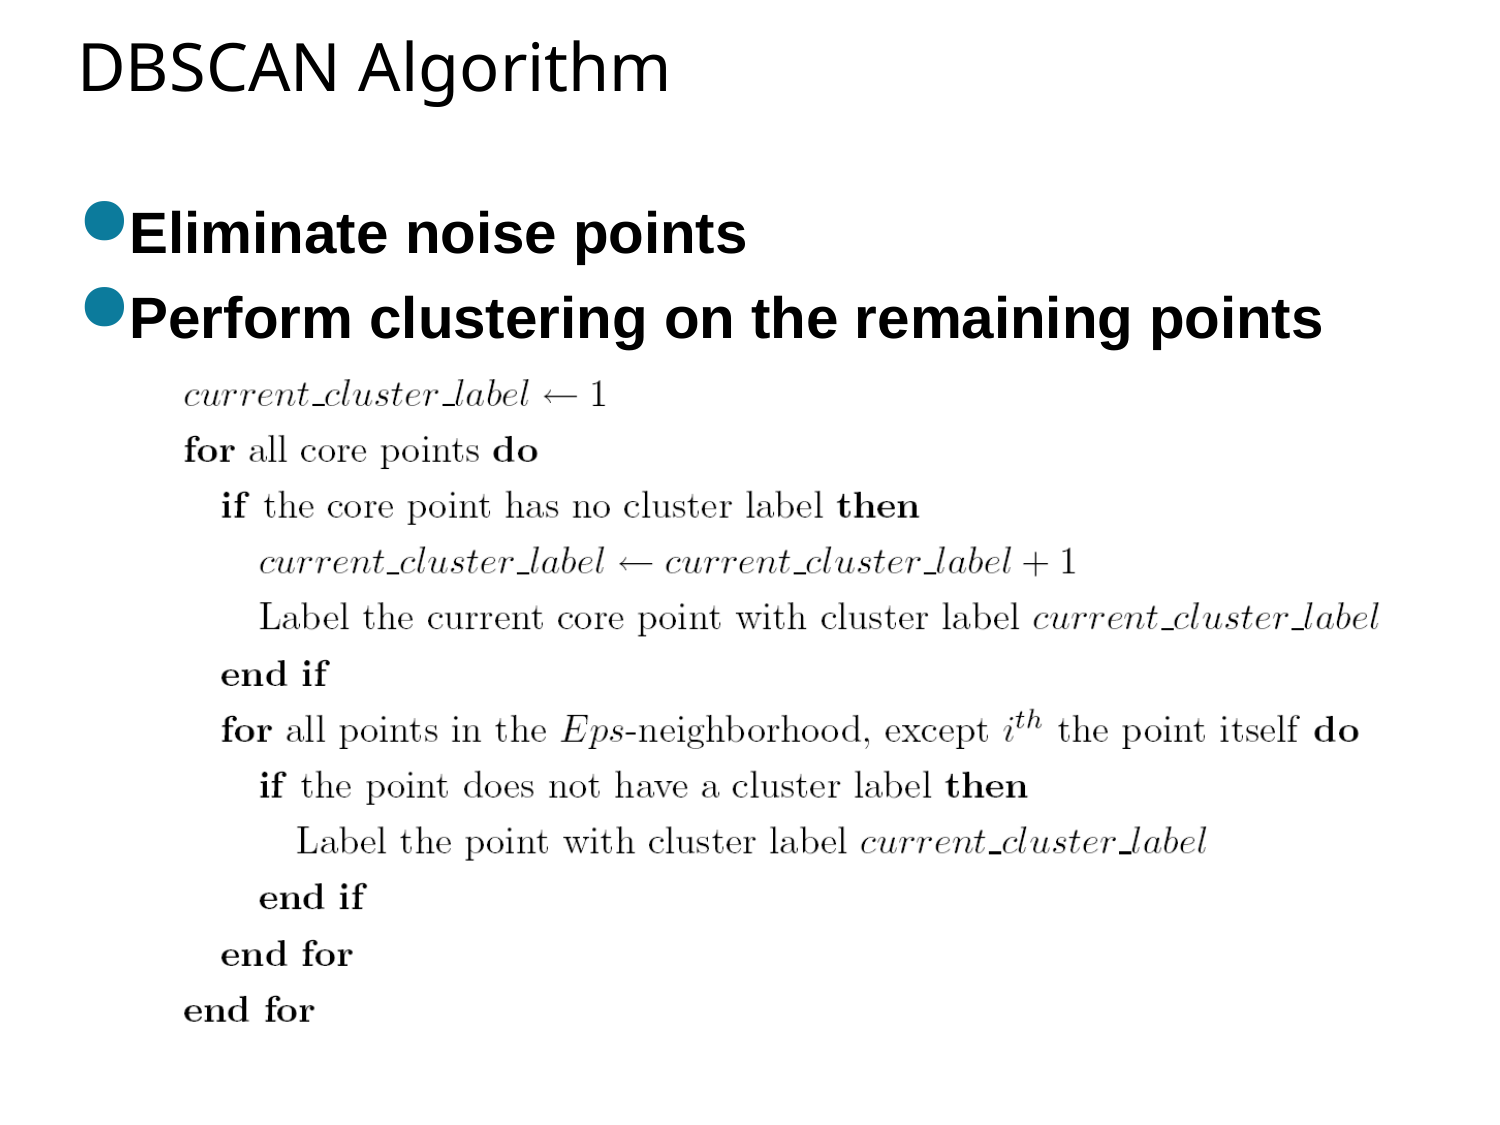

DBSCAN Algorithm
Eliminate noise points
Perform clustering on the remaining points